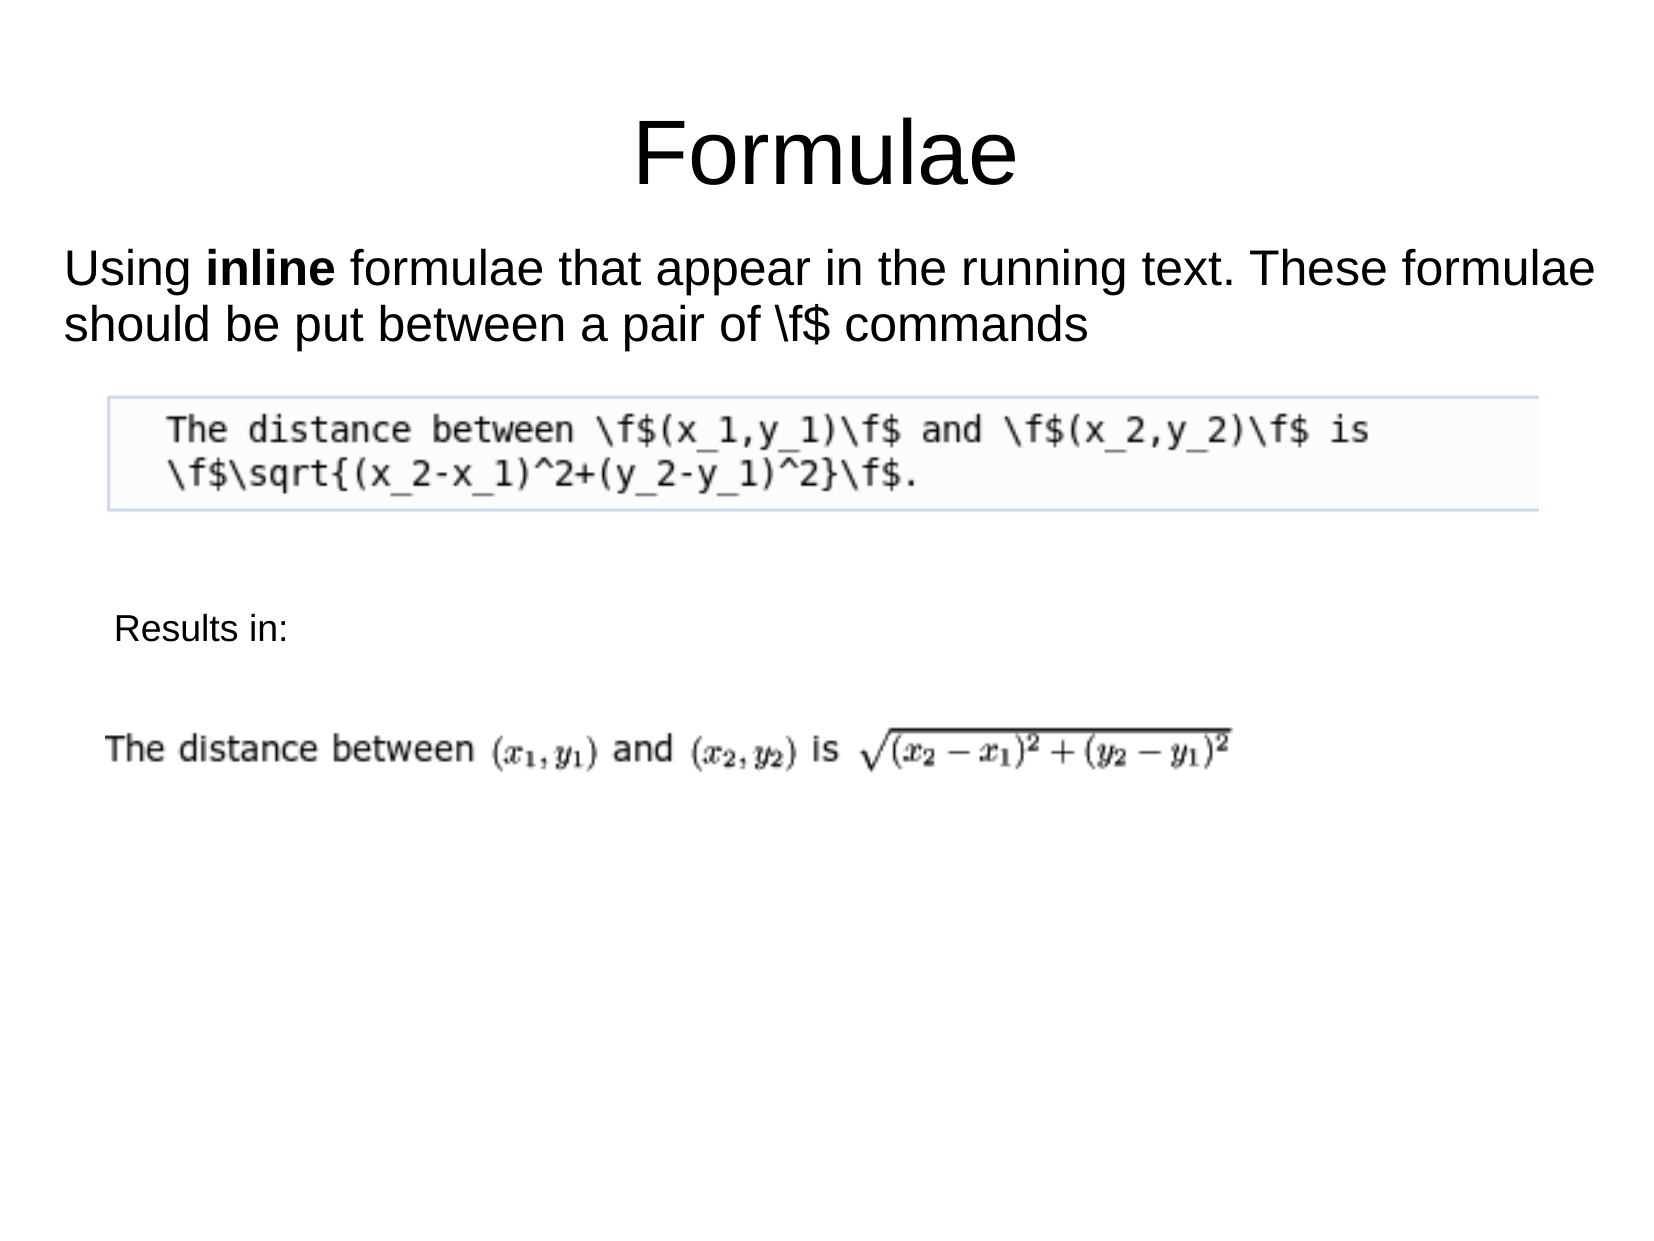

# Formulae
Using inline formulae that appear in the running text. These formulae should be put between a pair of \f$ commands
Results in: